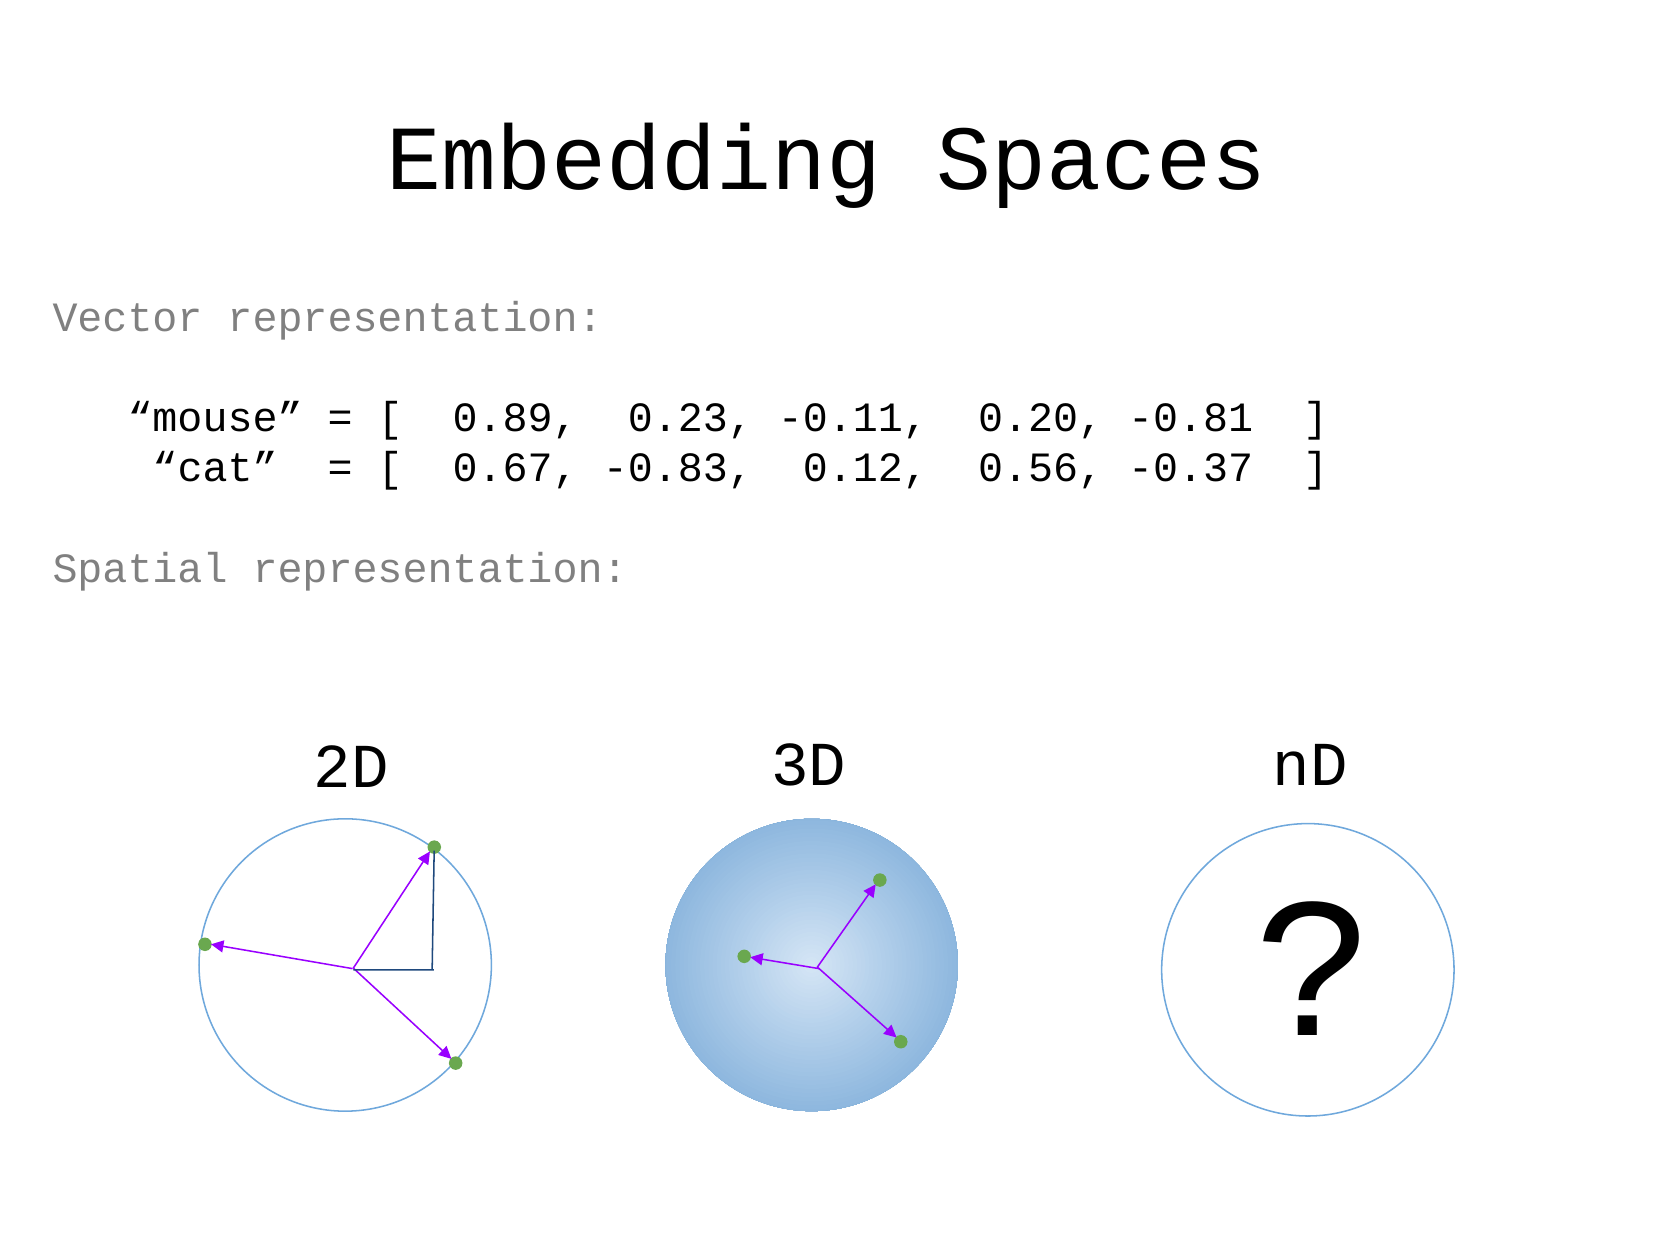

Embedding Spaces
Vector representation:
“mouse” = [ 0.89, 0.23, -0.11, 0.20, -0.81 ]
 “cat” = [ 0.67, -0.83, 0.12, 0.56, -0.37 ]
Spatial representation:
3D
nD
2D
?